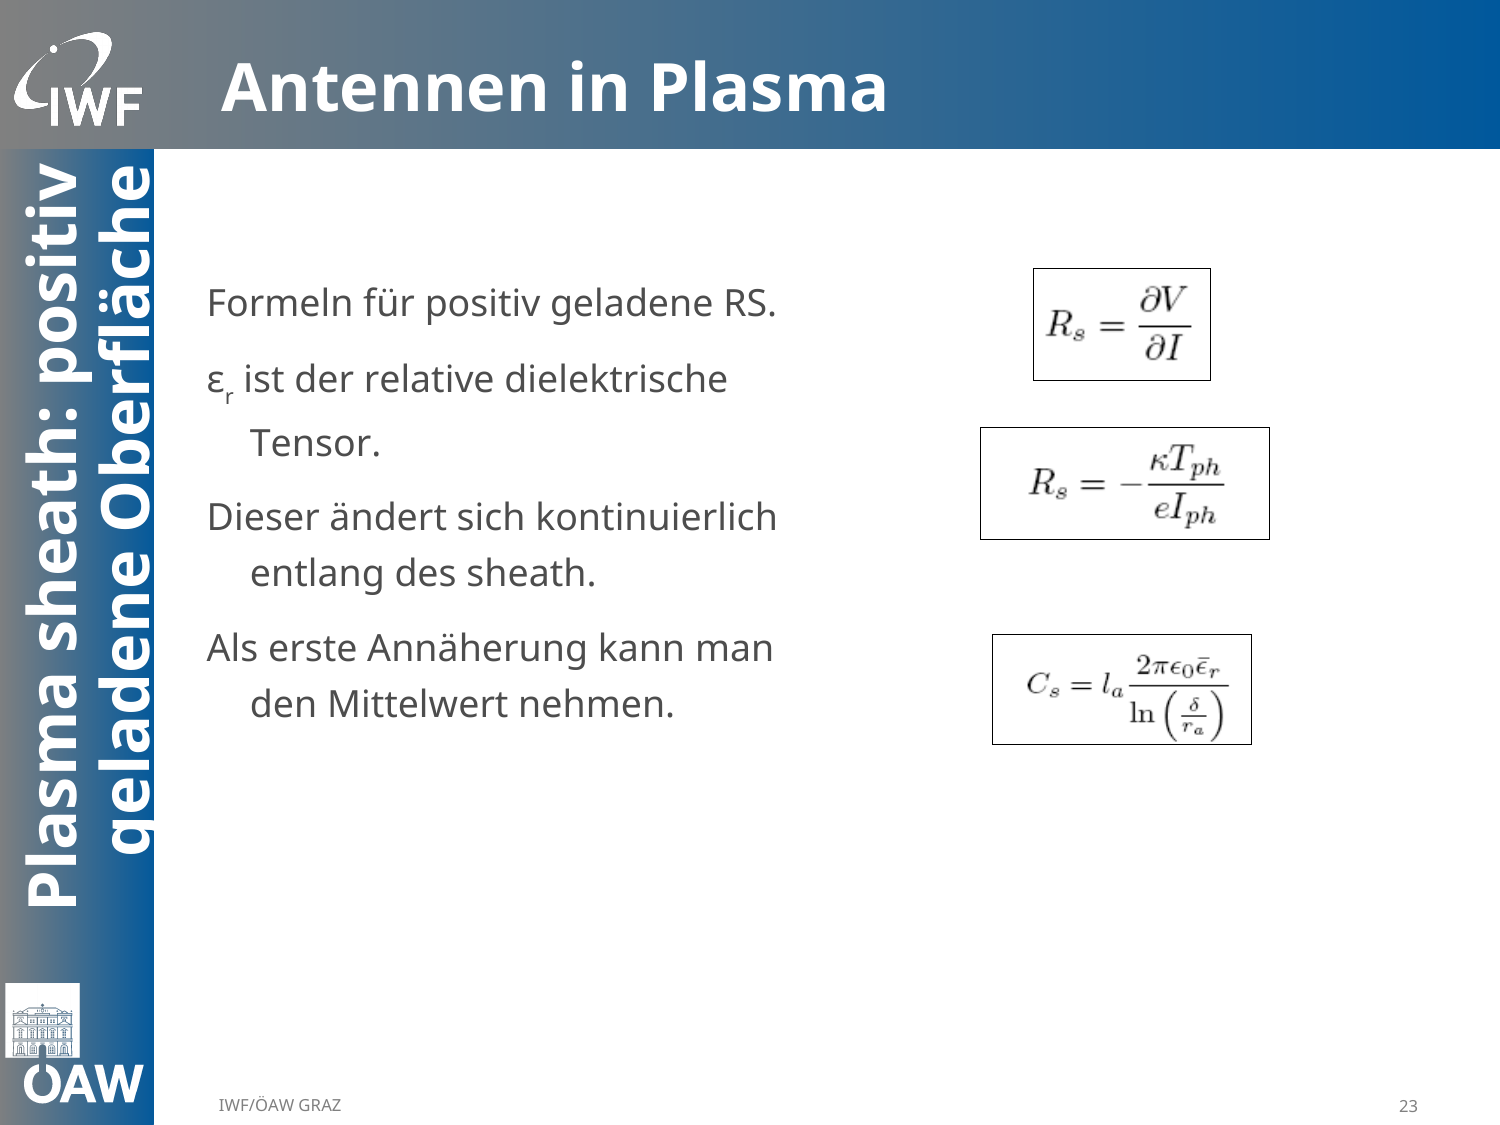

Antennen in Plasma
# Formeln für positiv geladene RS.
εr ist der relative dielektrische Tensor.
Dieser ändert sich kontinuierlich entlang des sheath.
Als erste Annäherung kann man den Mittelwert nehmen.
Plasma sheath: positiv geladene Oberfläche
IWF/ÖAW GRAZ
23